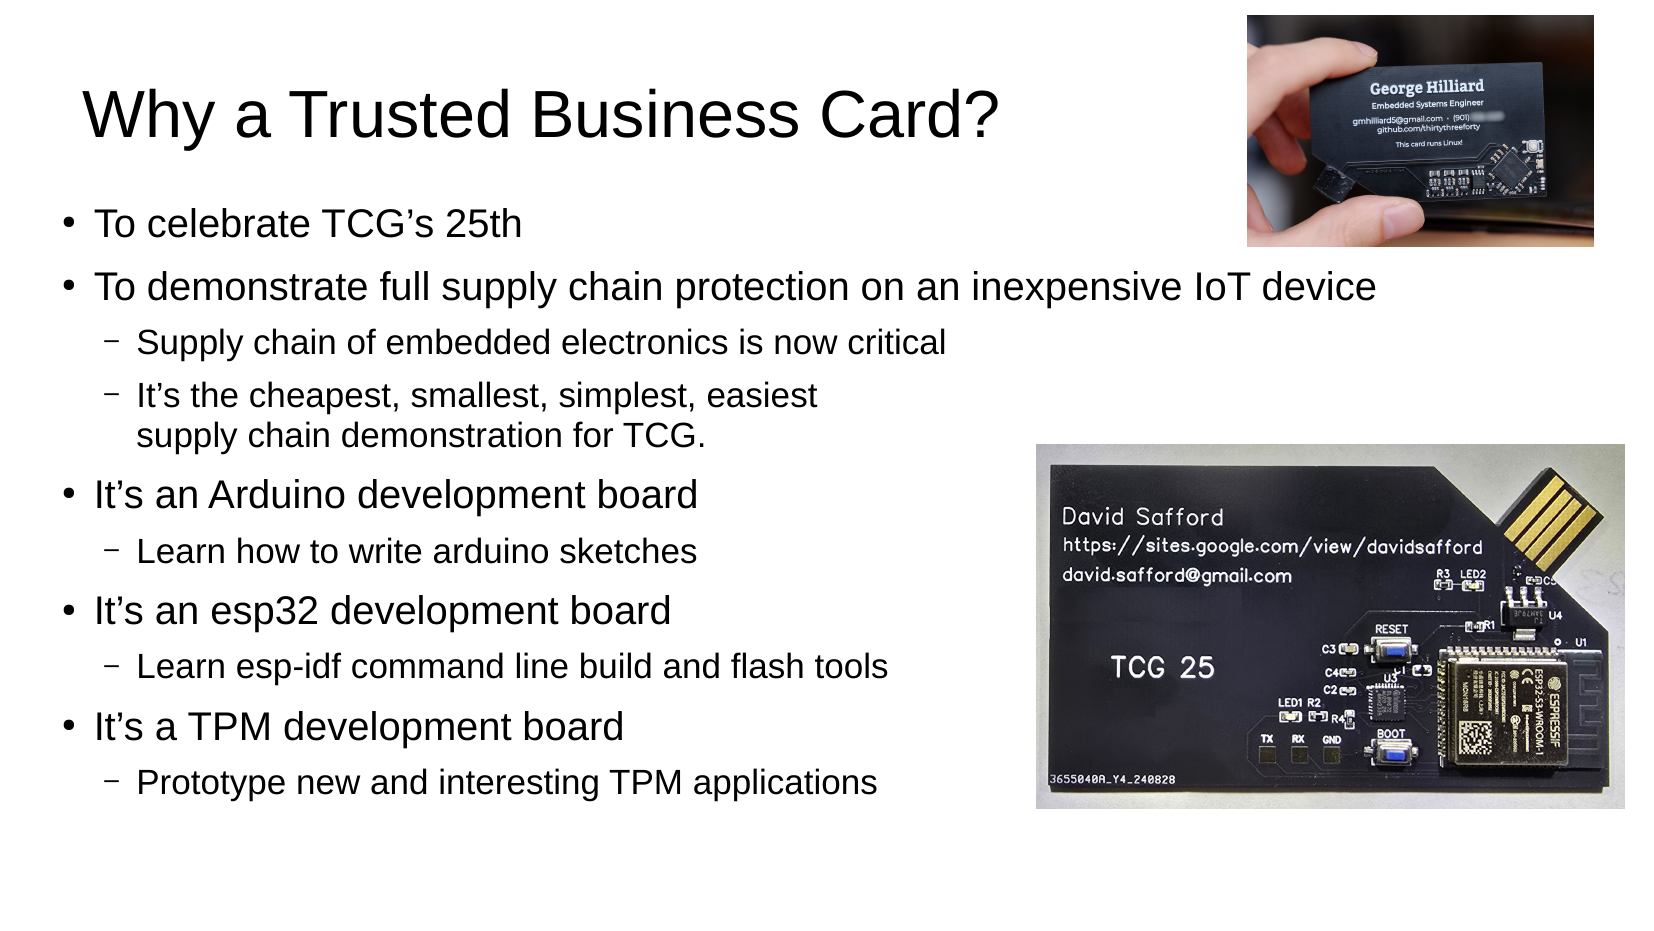

# Why a Trusted Business Card?
To celebrate TCG’s 25th
To demonstrate full supply chain protection on an inexpensive IoT device
Supply chain of embedded electronics is now critical
It’s the cheapest, smallest, simplest, easiest
supply chain demonstration for TCG.
It’s an Arduino development board
Learn how to write arduino sketches
It’s an esp32 development board
Learn esp-idf command line build and flash tools
It’s a TPM development board
Prototype new and interesting TPM applications